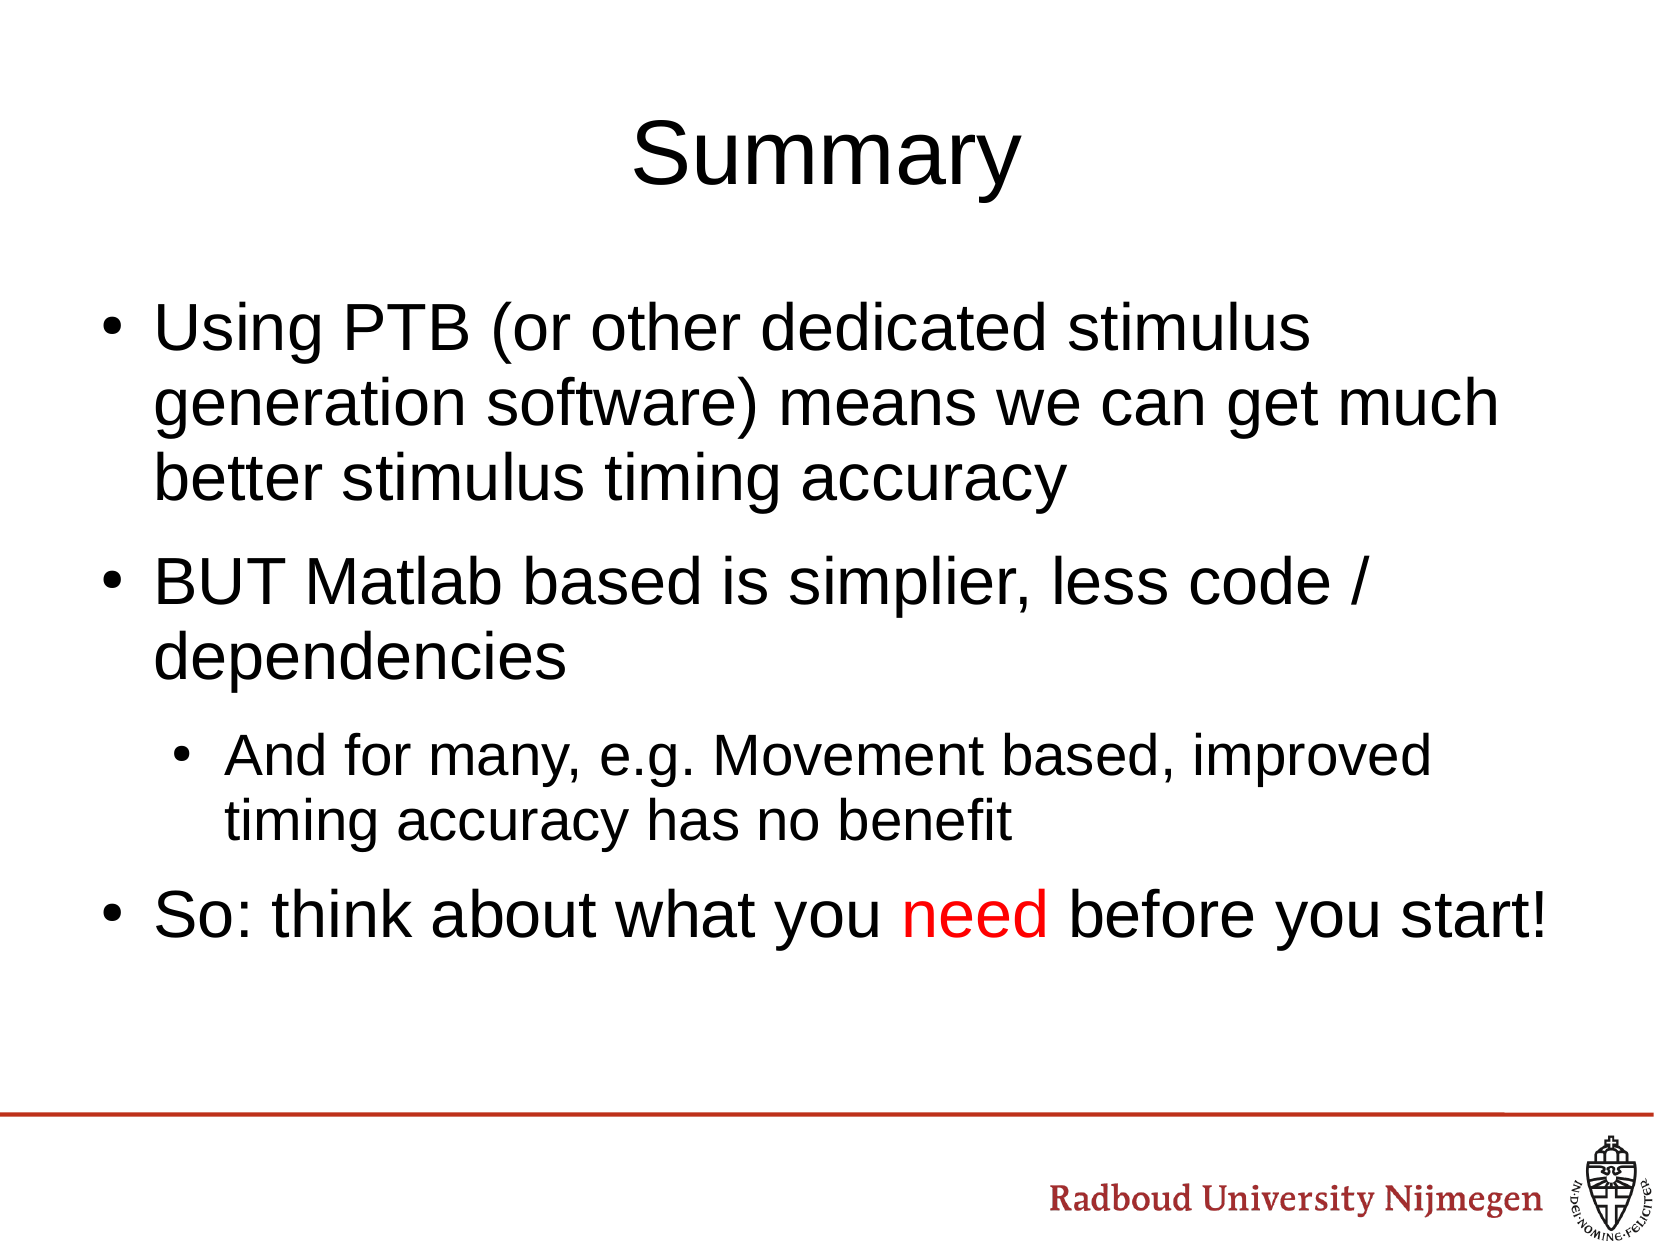

# Summary
Using PTB (or other dedicated stimulus generation software) means we can get much better stimulus timing accuracy
BUT Matlab based is simplier, less code / dependencies
And for many, e.g. Movement based, improved timing accuracy has no benefit
So: think about what you need before you start!